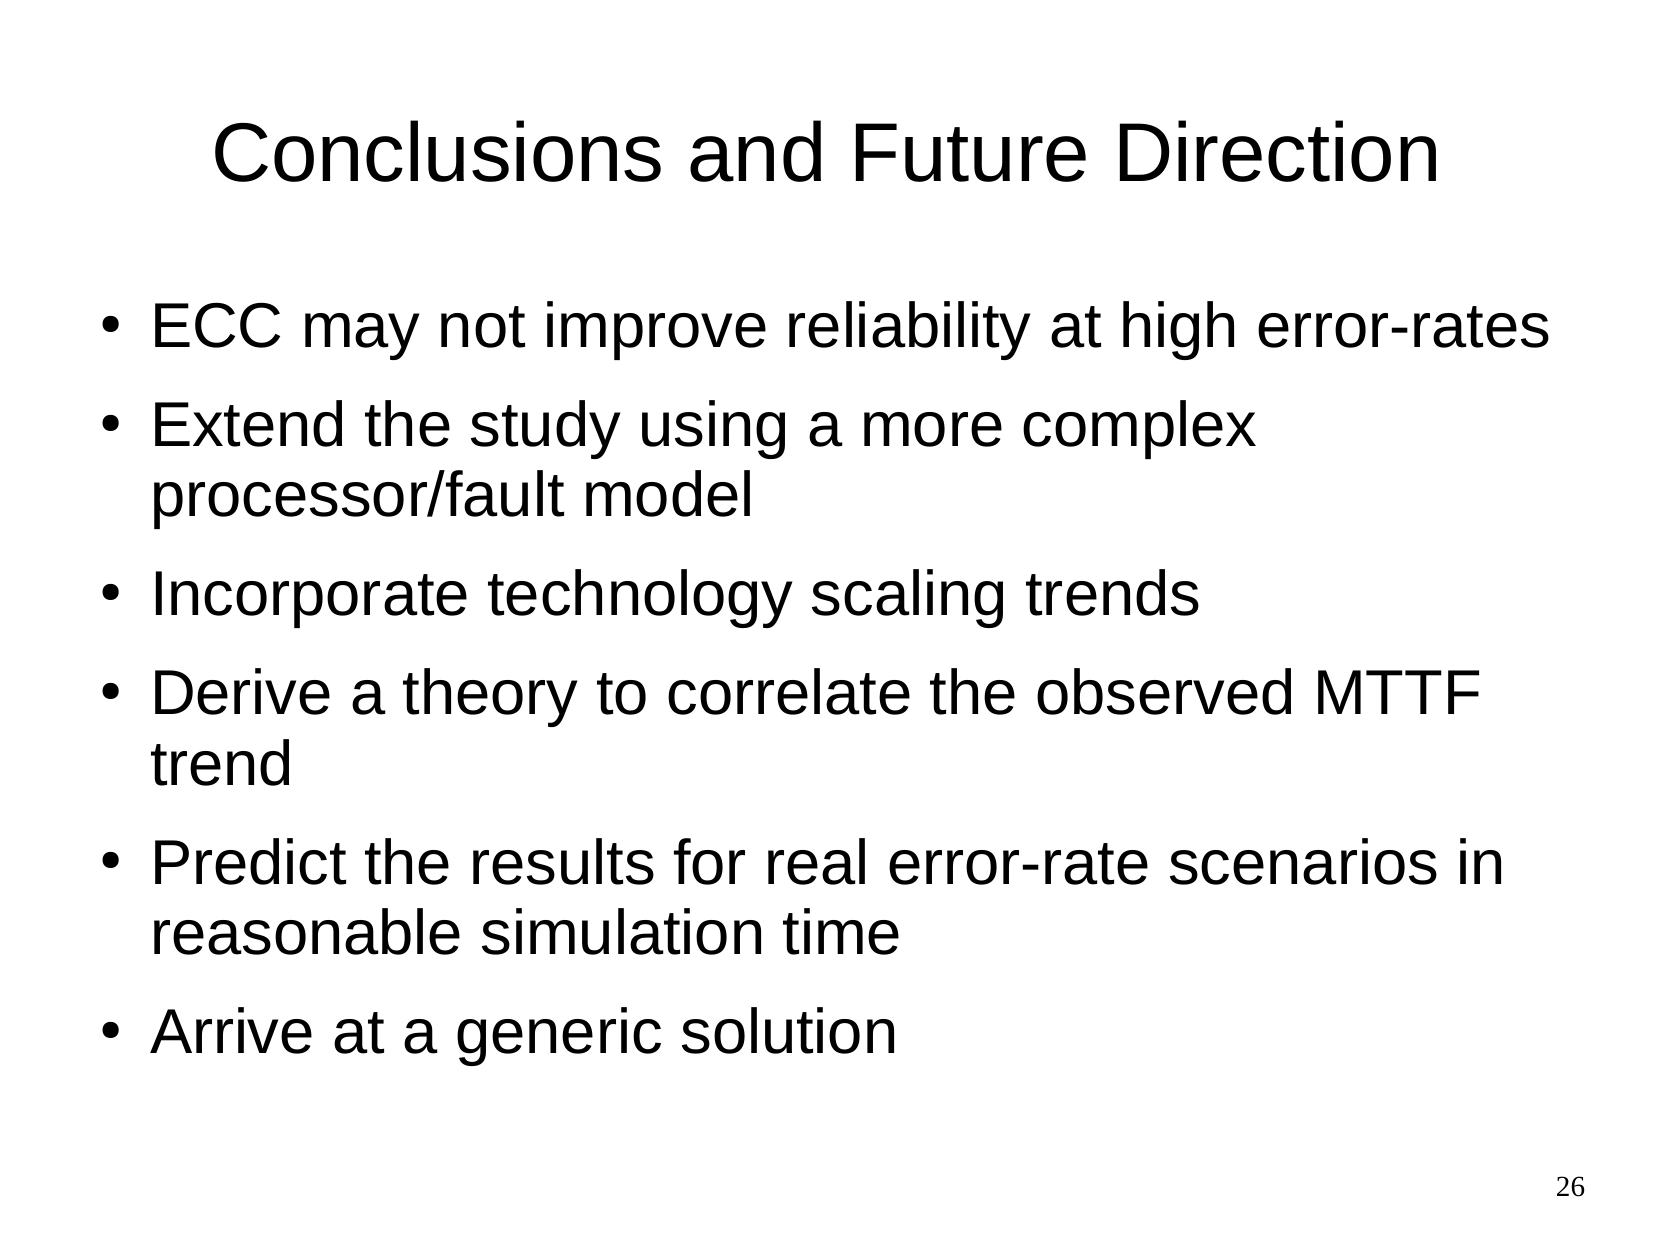

# Conclusions and Future Direction
ECC may not improve reliability at high error-rates
Extend the study using a more complex processor/fault model
Incorporate technology scaling trends
Derive a theory to correlate the observed MTTF trend
Predict the results for real error-rate scenarios in reasonable simulation time
Arrive at a generic solution
26